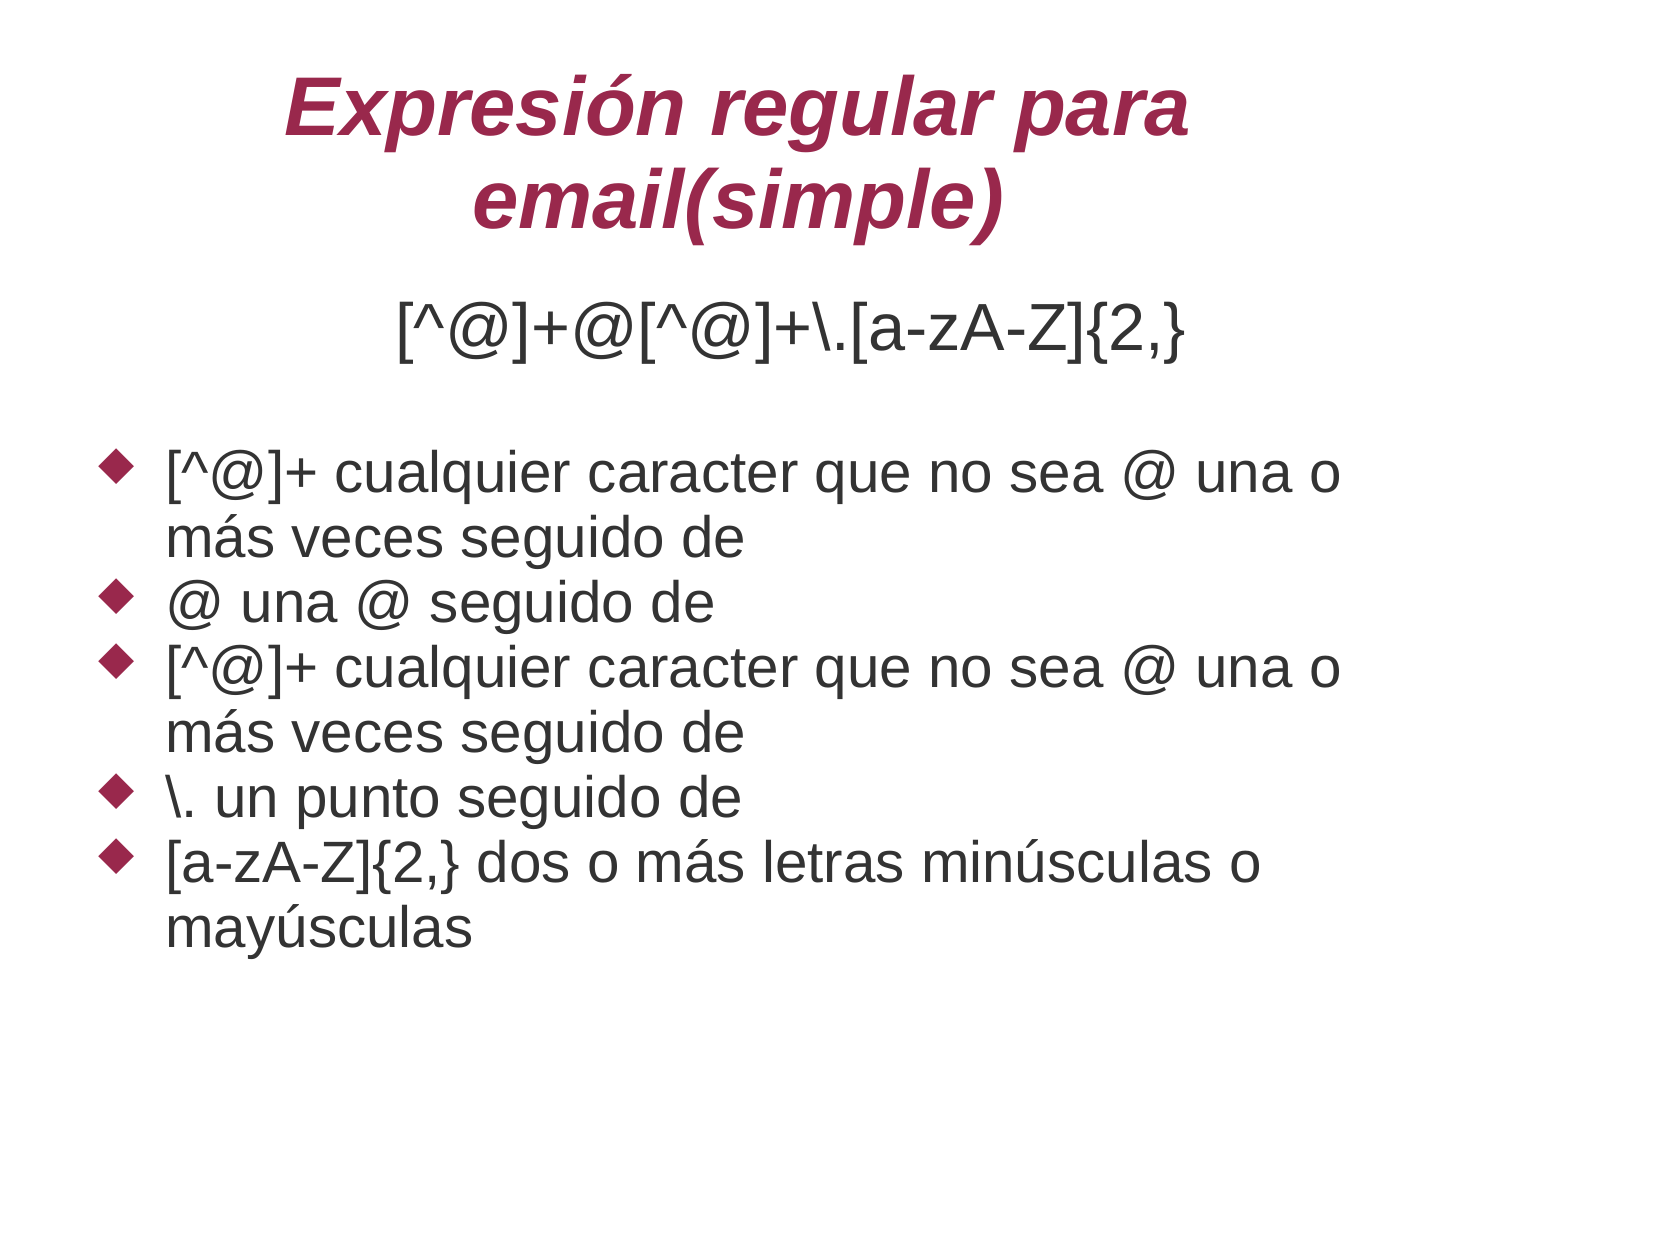

# Expresión regular para email(simple)
[^@]+@[^@]+\.[a-zA-Z]{2,}
[^@]+ cualquier caracter que no sea @ una o más veces seguido de
@ una @ seguido de
[^@]+ cualquier caracter que no sea @ una o más veces seguido de
\. un punto seguido de
[a-zA-Z]{2,} dos o más letras minúsculas o mayúsculas